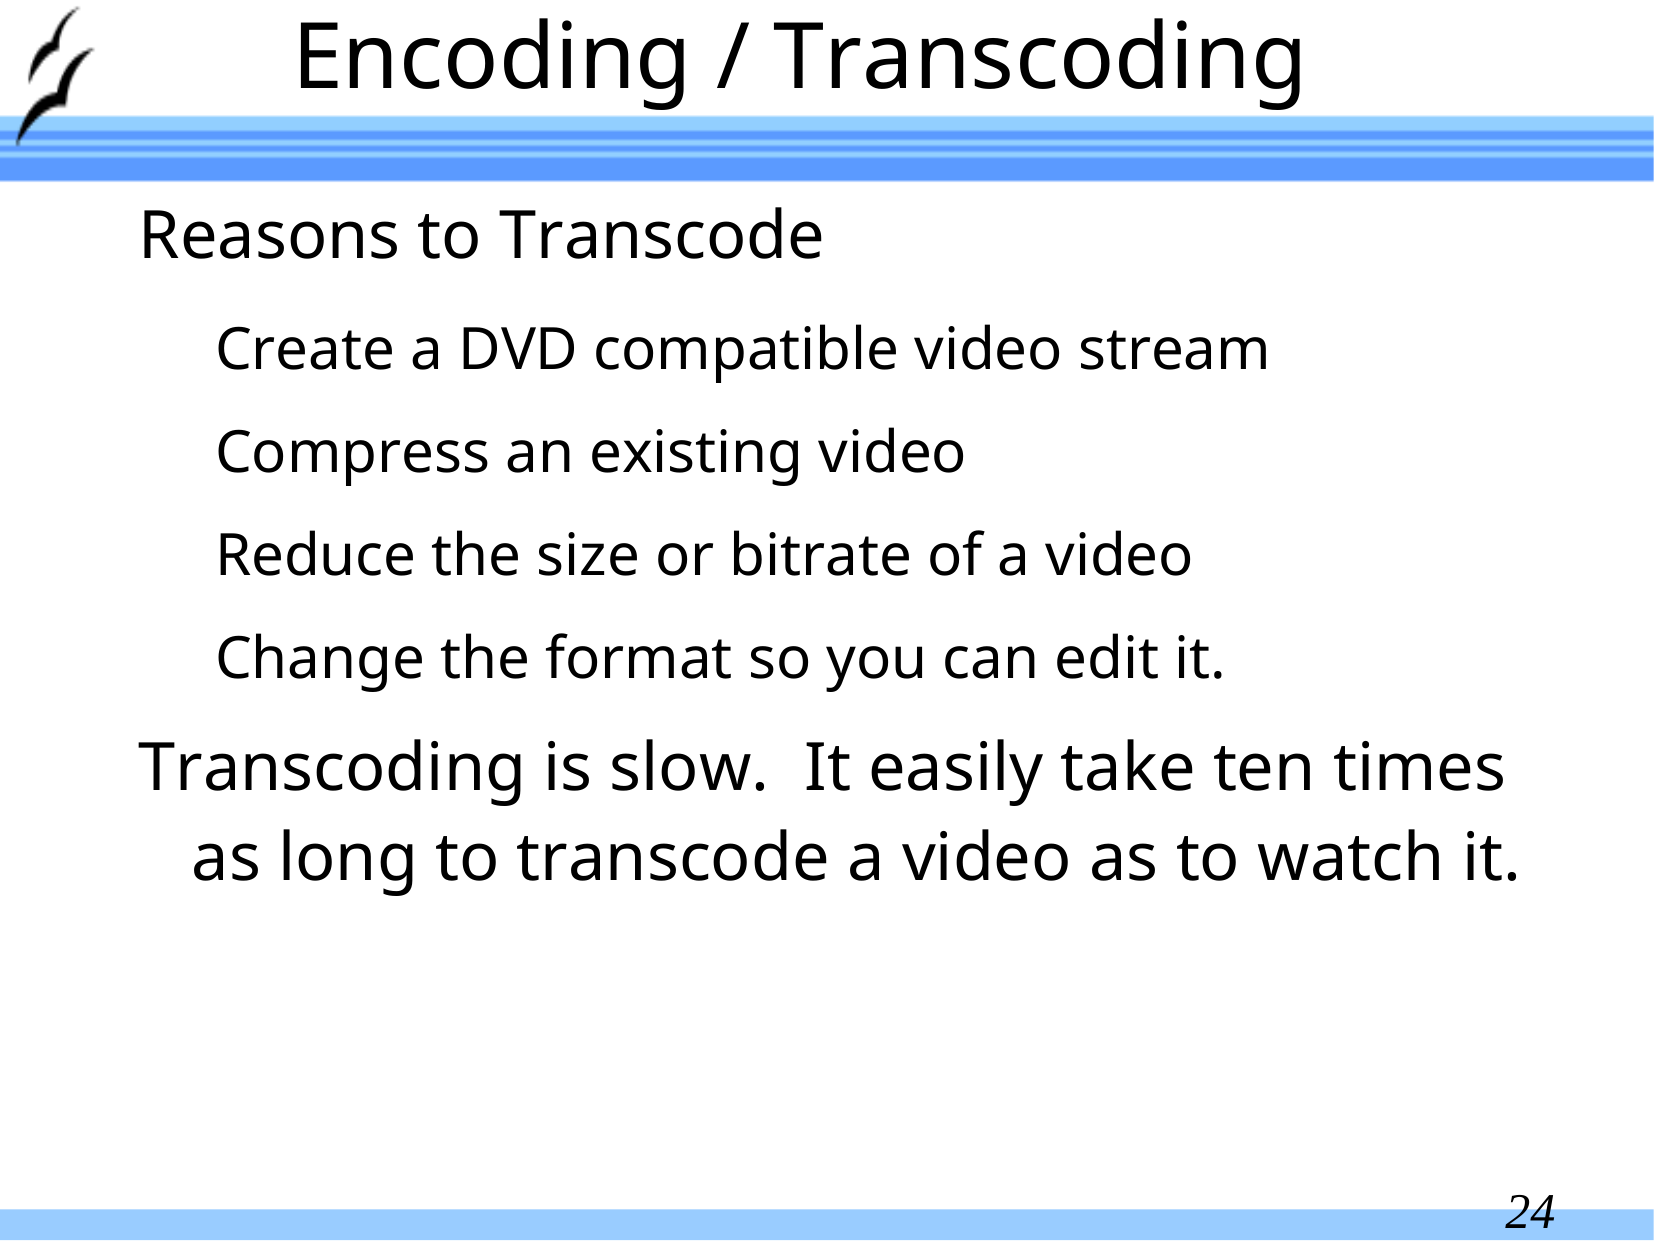

# Encoding / Transcoding
Reasons to Transcode
Create a DVD compatible video stream
Compress an existing video
Reduce the size or bitrate of a video
Change the format so you can edit it.
Transcoding is slow. It easily take ten times as long to transcode a video as to watch it.